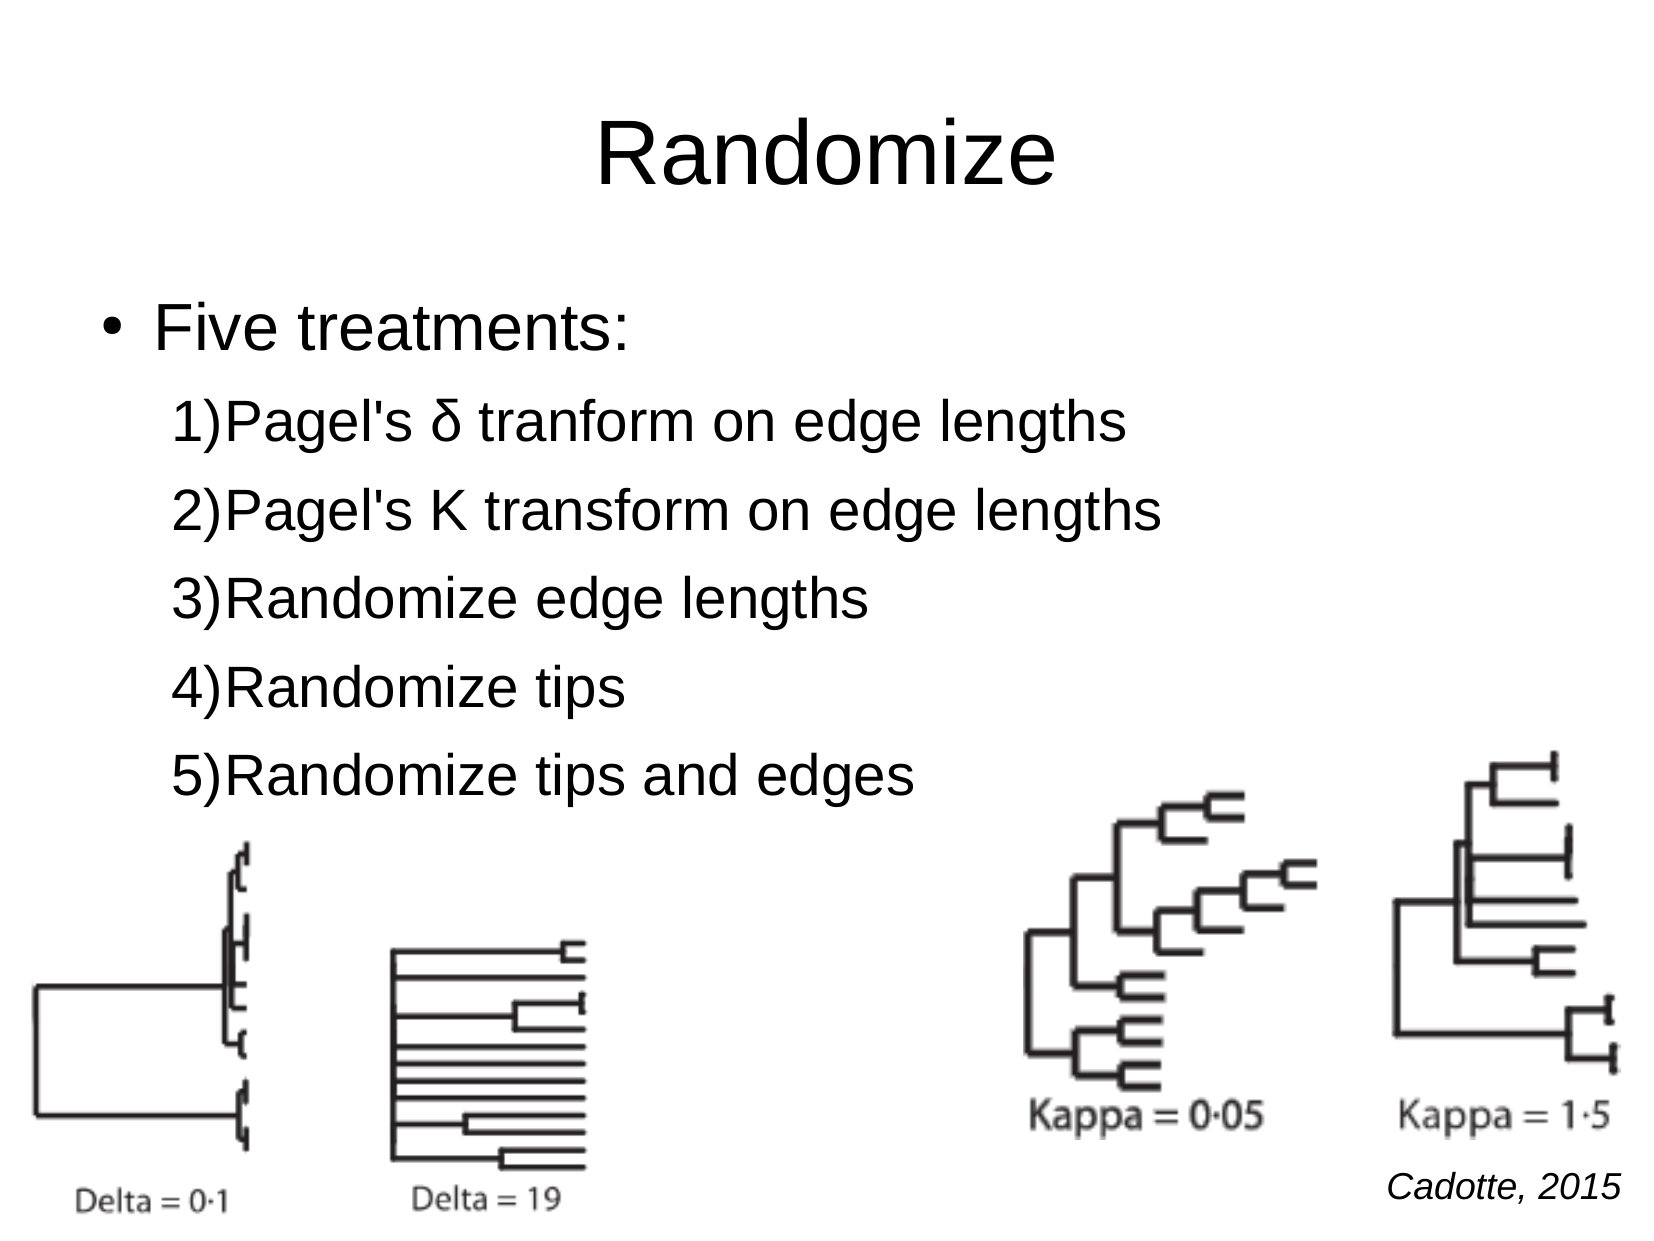

# Randomize
Five treatments:
Pagel's δ tranform on edge lengths
Pagel's K transform on edge lengths
Randomize edge lengths
Randomize tips
Randomize tips and edges
Cadotte, 2015